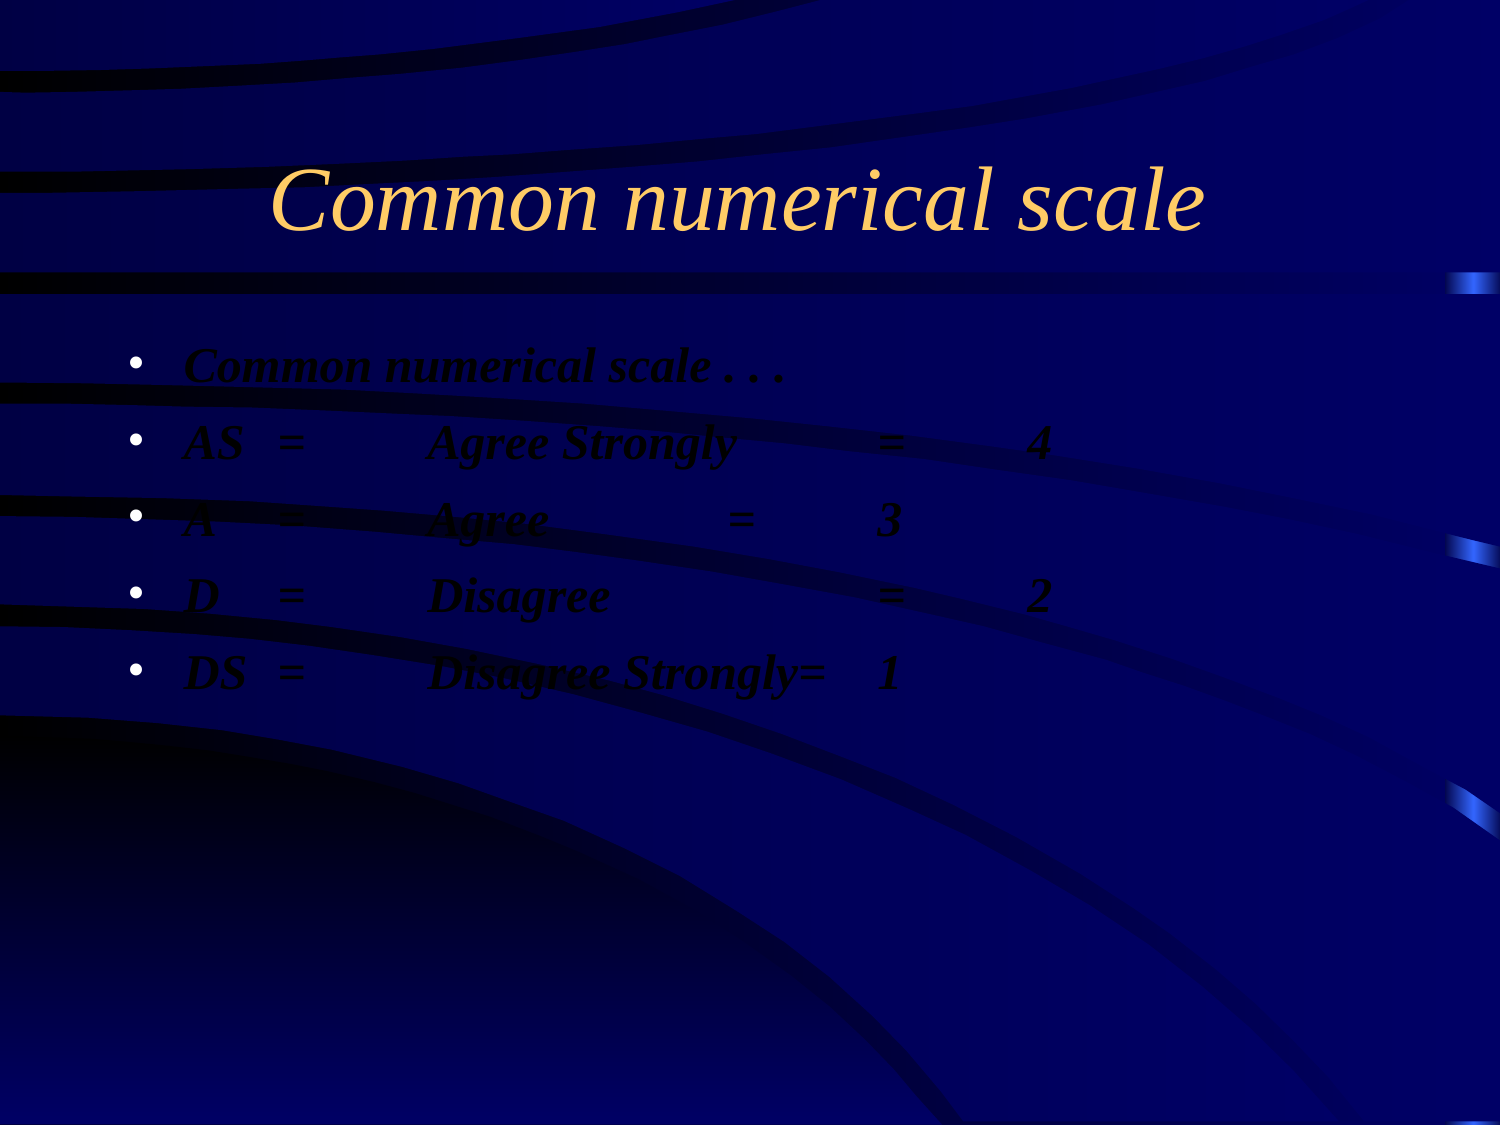

# Common numerical scale
Common numerical scale . . .
AS	=	Agree Strongly	=	4
A	=	Agree		=	3
D	=	Disagree		=	2
DS	=	Disagree Strongly=	1